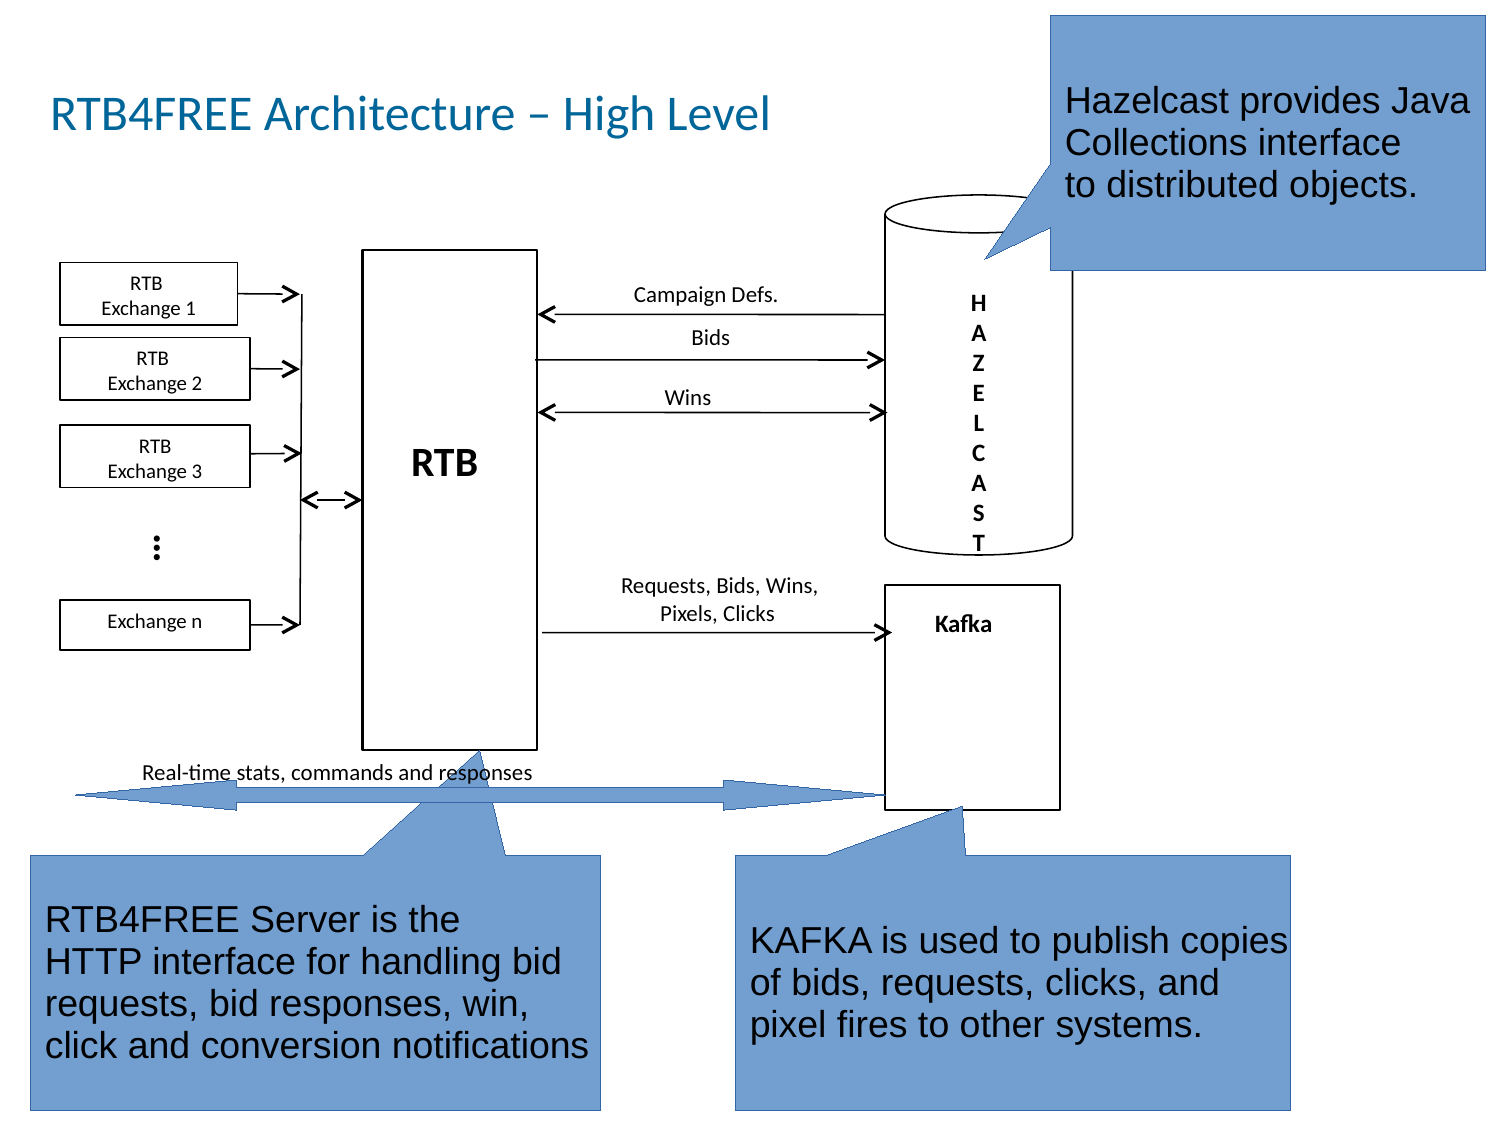

Hazelcast provides Java
Collections interface
to distributed objects.
RTB4FREE Architecture – High Level
H
A
Z
E
L
C
A
S
T
RTB
Exchange 1
Campaign Defs.
Bids
RTB
Exchange 2
Wins
RTB
Exchange 3
RTB
…
Requests, Bids, Wins,
Pixels, Clicks
Exchange n
Kafka
Real-time stats, commands and responses
RTB4FREE Server is the
HTTP interface for handling bid
requests, bid responses, win,
click and conversion notifications
KAFKA is used to publish copies
of bids, requests, clicks, and
pixel fires to other systems.